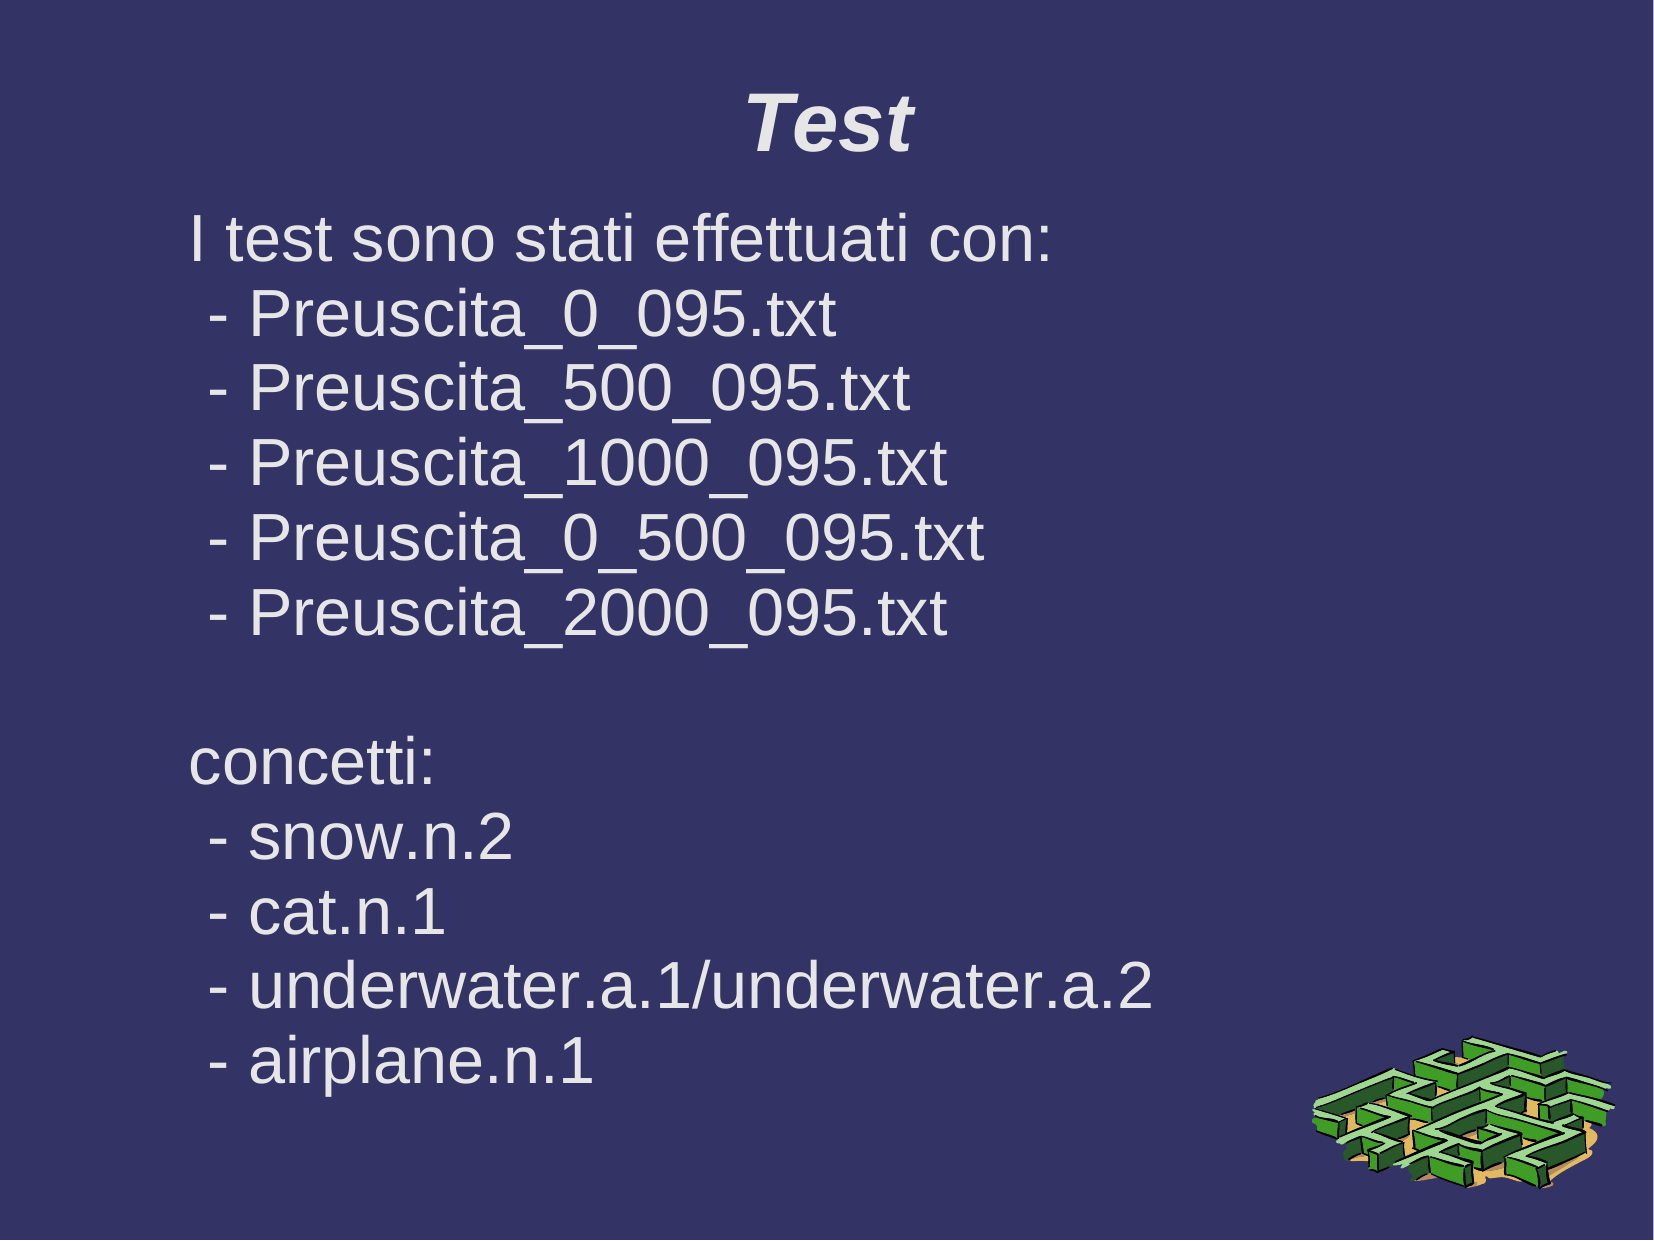

# Test
I test sono stati effettuati con:
 - Preuscita_0_095.txt
 - Preuscita_500_095.txt
 - Preuscita_1000_095.txt
 - Preuscita_0_500_095.txt
 - Preuscita_2000_095.txt
concetti:
 - snow.n.2
 - cat.n.1
 - underwater.a.1/underwater.a.2
 - airplane.n.1